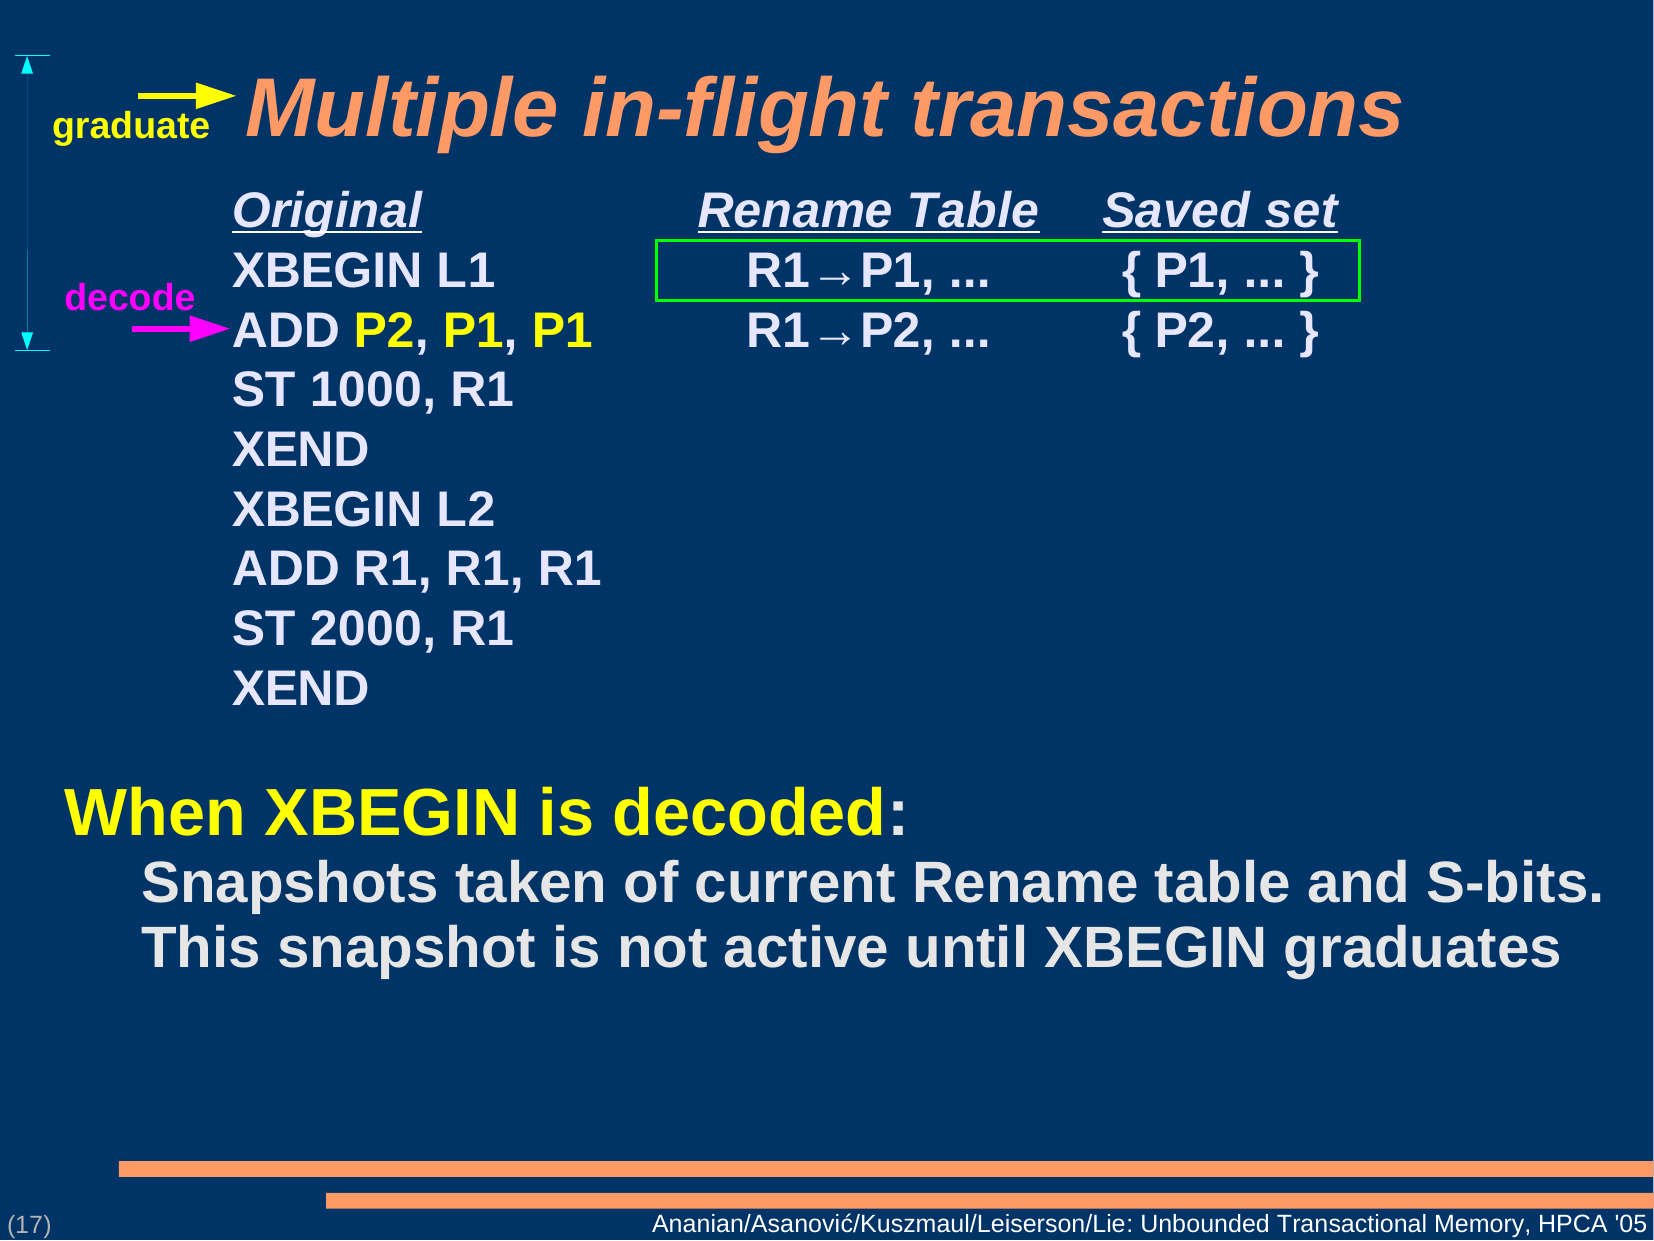

# Multiple in-flight transactions
graduate
decode
When XBEGIN is decoded:
Snapshots taken of current Rename table and S-bits.
This snapshot is not active until XBEGIN graduates